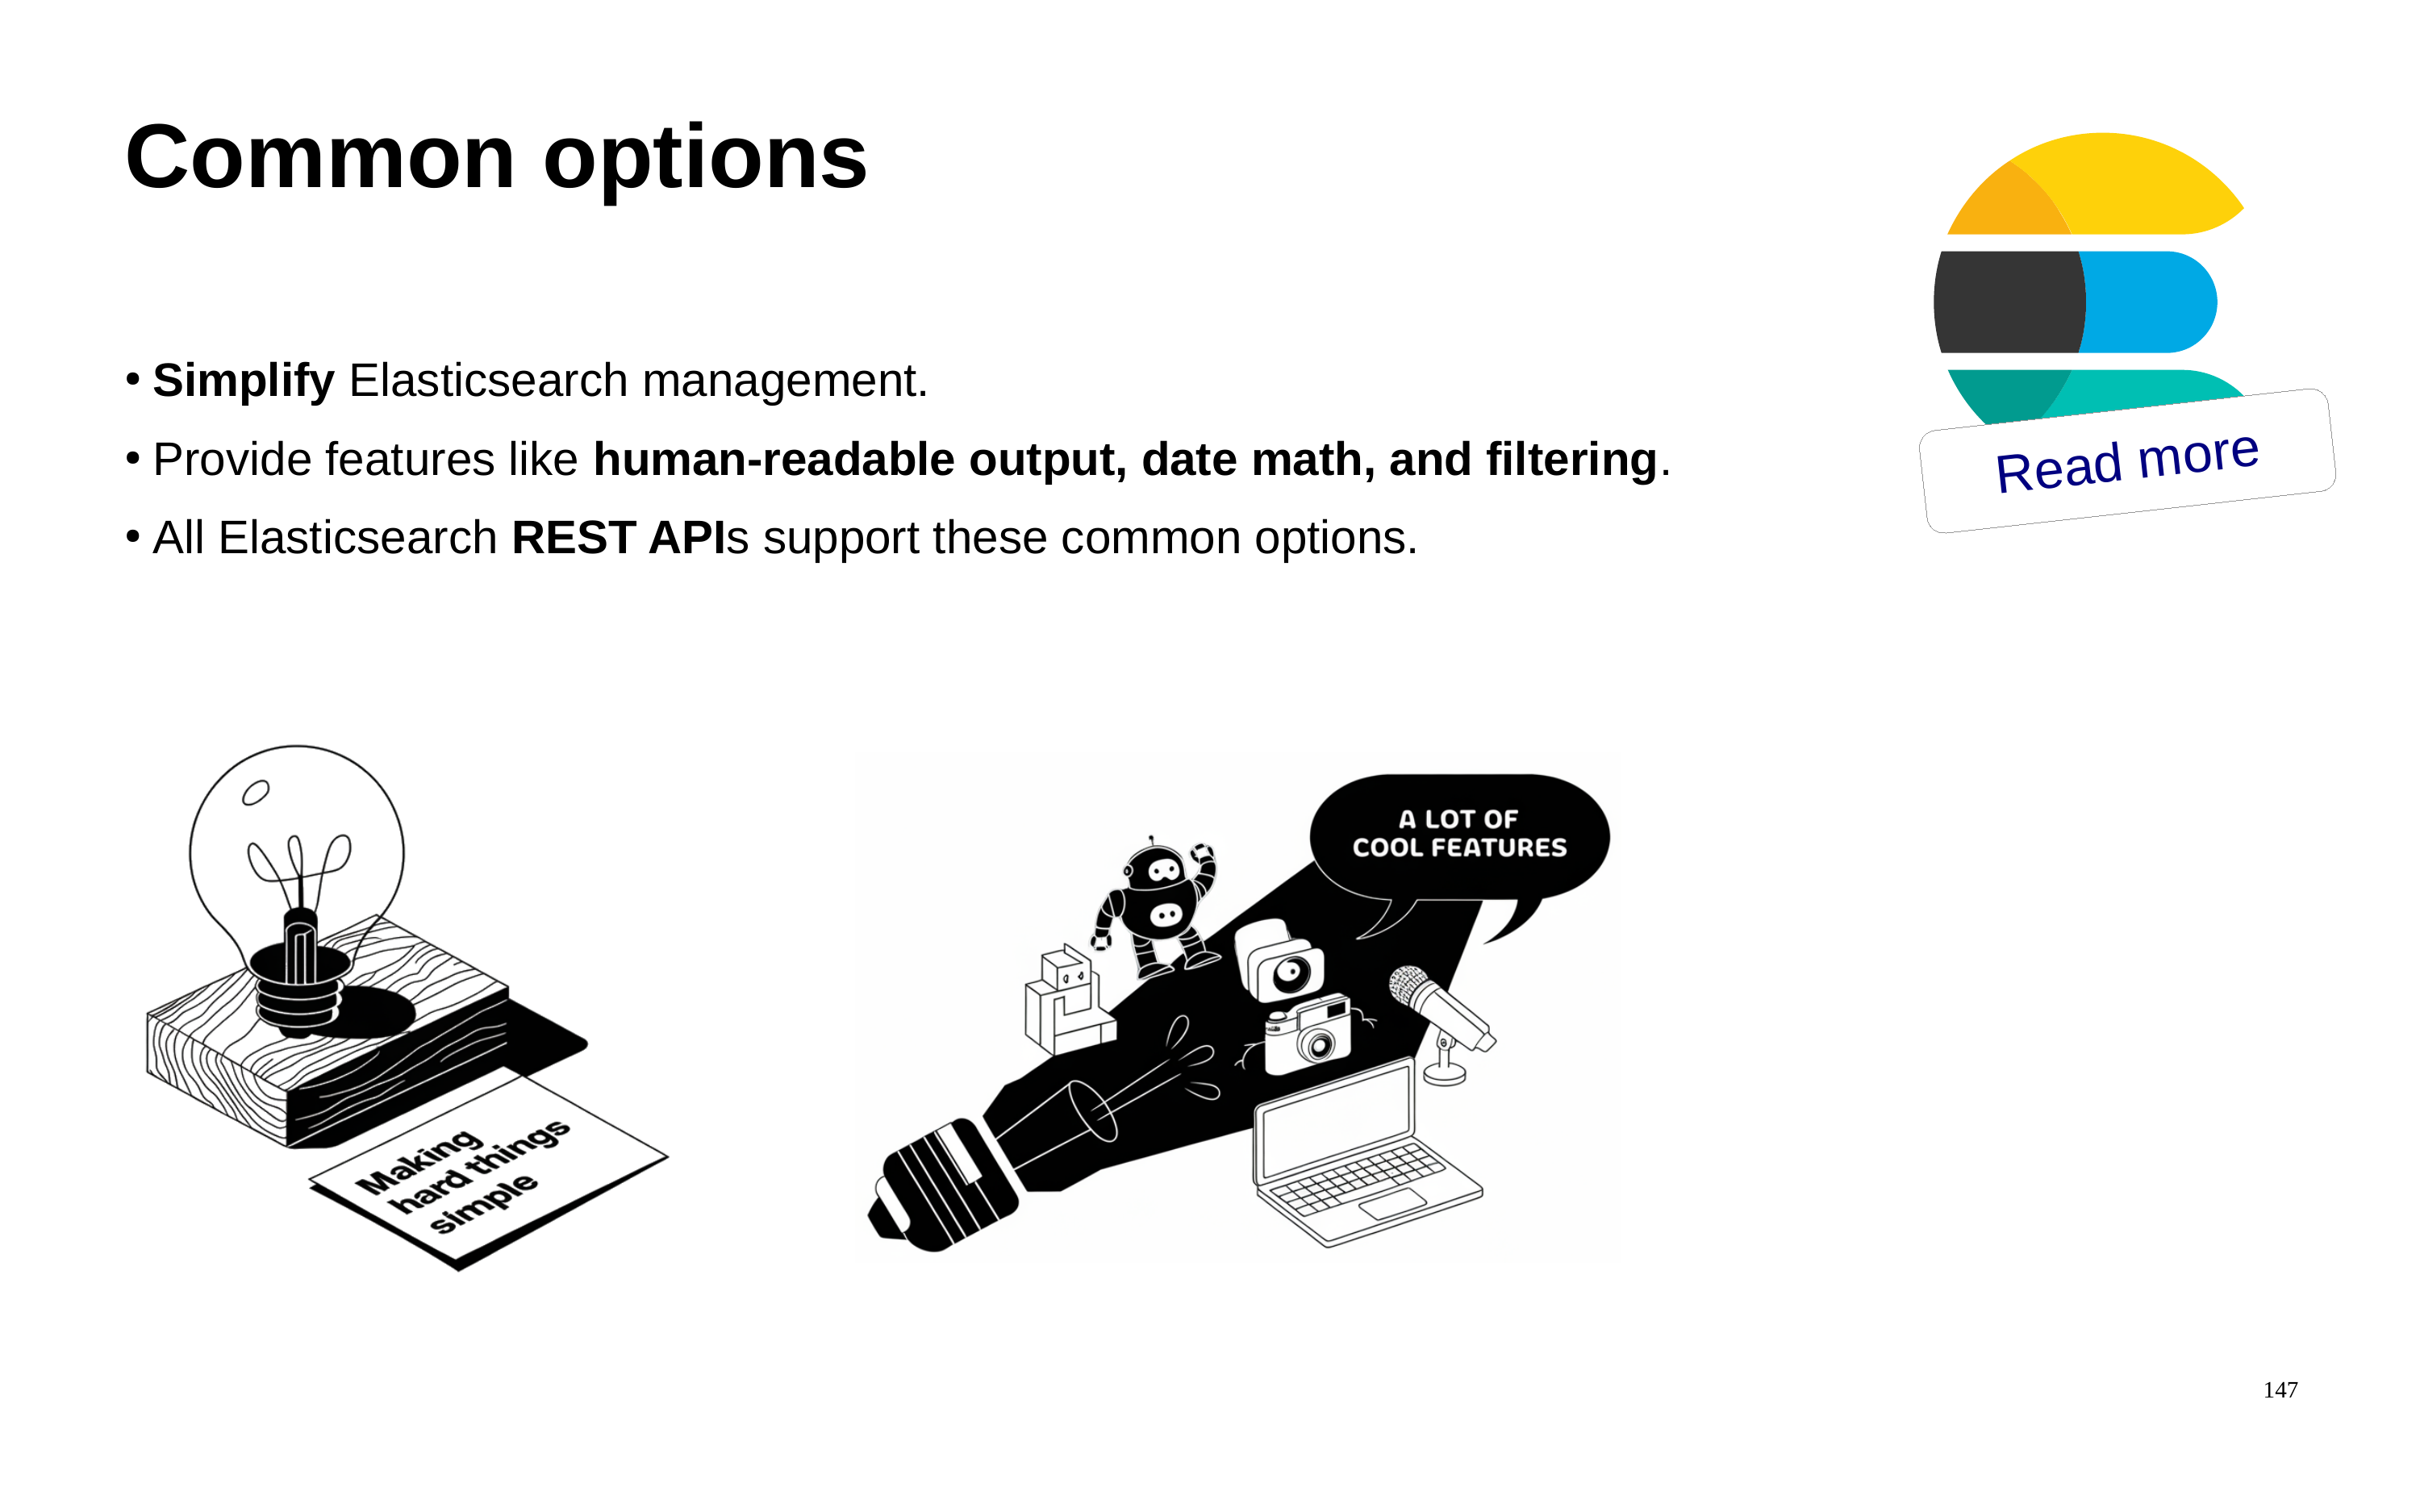

Common options
Simplify Elasticsearch management.
Provide features like human-readable output, date math, and filtering.
All Elasticsearch REST APIs support these common options.
Read more
147